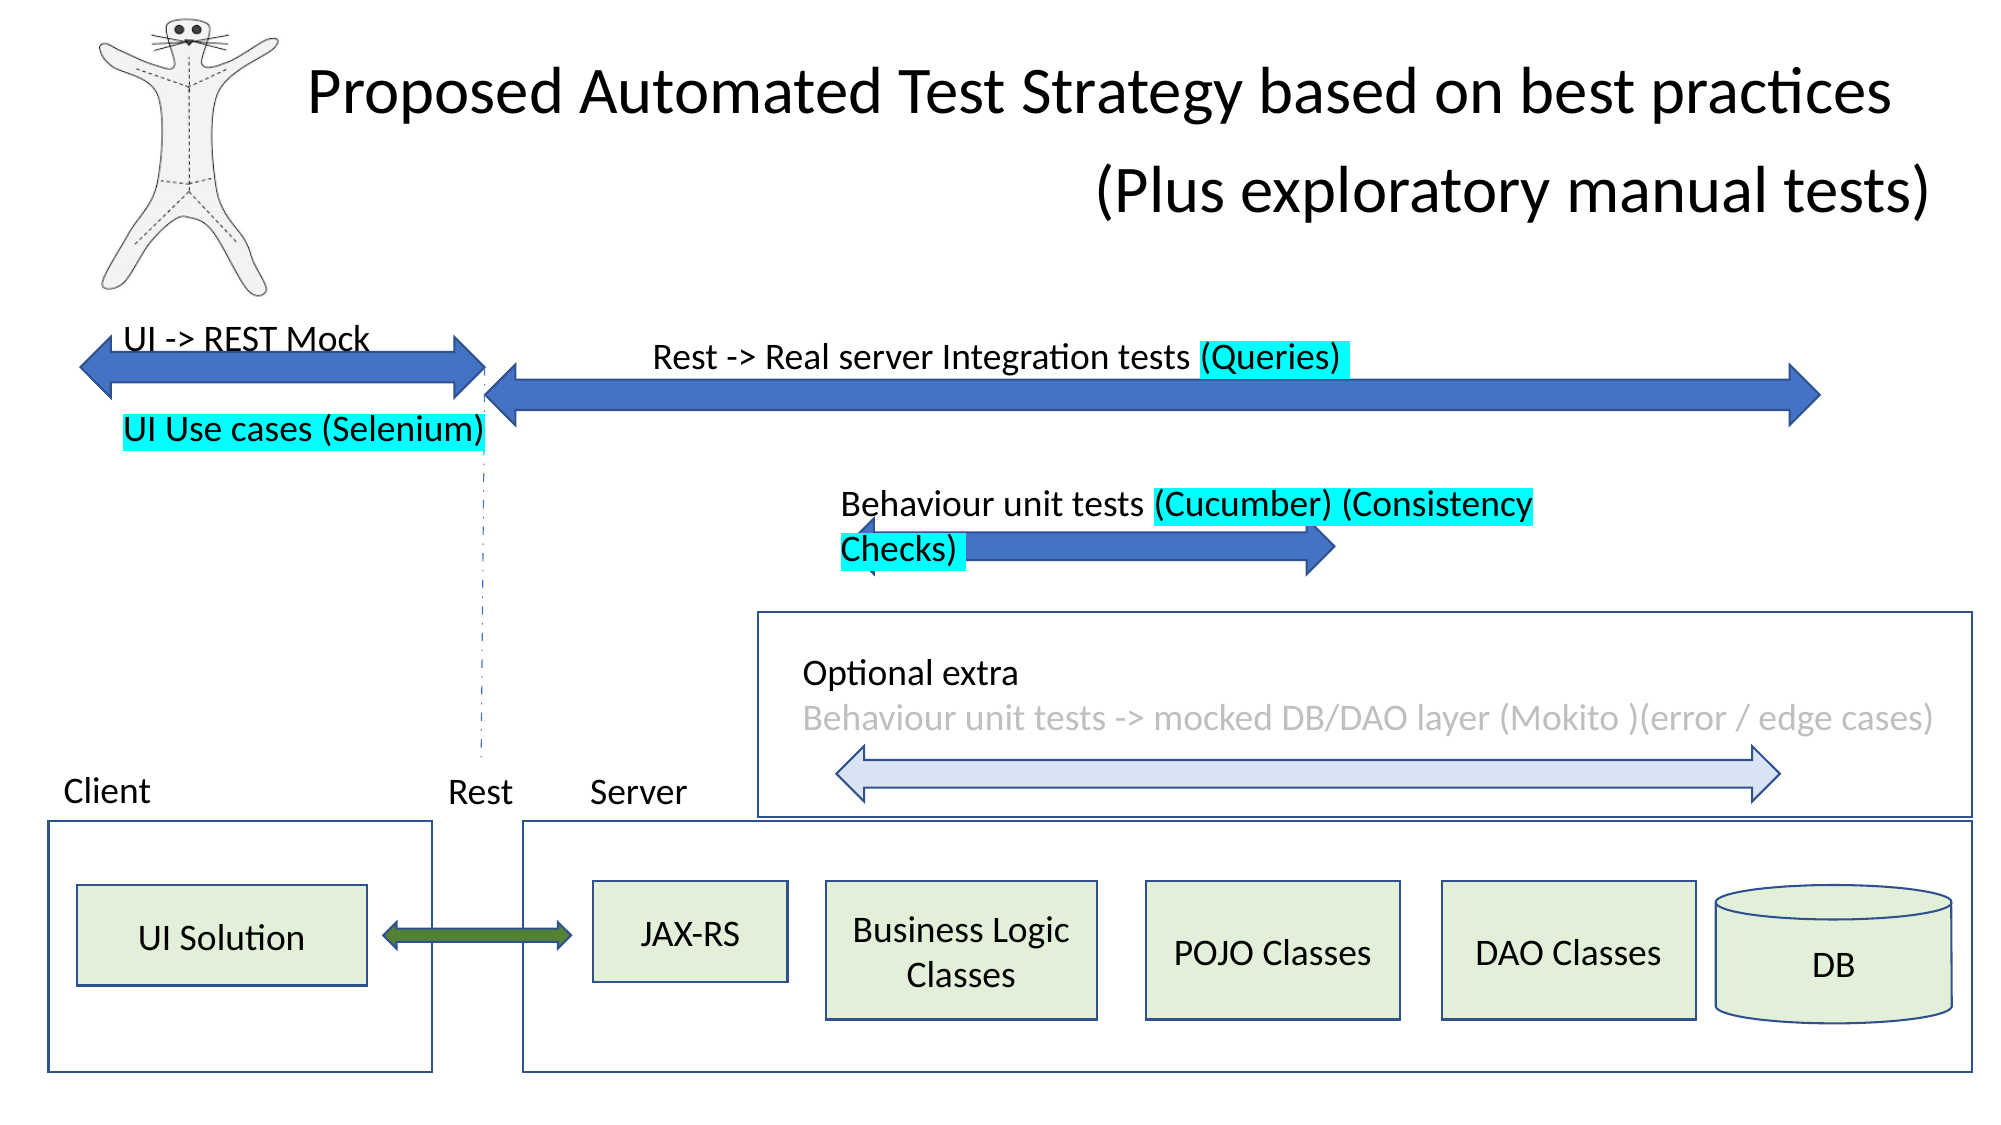

Proposed Automated Test Strategy based on best practices
(Plus exploratory manual tests)
UI -> REST Mock
UI Use cases (Selenium)
Rest -> Real server Integration tests (Queries)
Behaviour unit tests (Cucumber) (Consistency Checks)
Optional extra
Behaviour unit tests -> mocked DB/DAO layer (Mokito )(error / edge cases)
Client
Rest
Server
JAX-RS
Business Logic Classes
POJO Classes
DAO Classes
UI Solution
DB